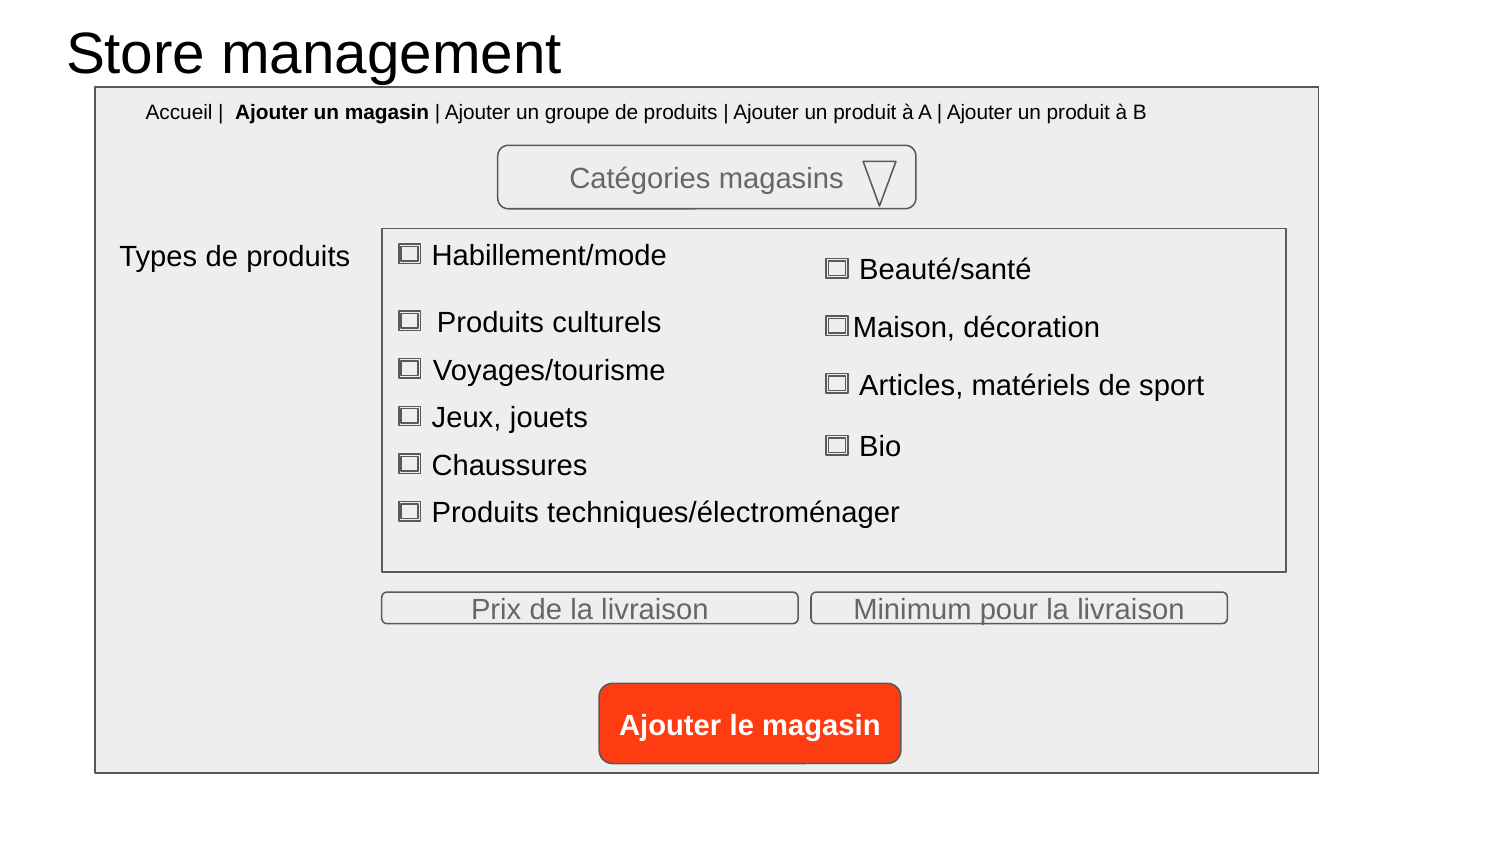

# Store management
Accueil | Ajouter un magasin | Ajouter un groupe de produits | Ajouter un produit à A | Ajouter un produit à B
Catégories magasins
Types de produits
Habillement/mode
 Beauté/santé
Produits culturels
Maison, décoration
Voyages/tourisme
 Articles, matériels de sport
 Jeux, jouets
 Bio
 Chaussures
 Produits techniques/électroménager
Prix de la livraison
Minimum pour la livraison
Ajouter le magasin